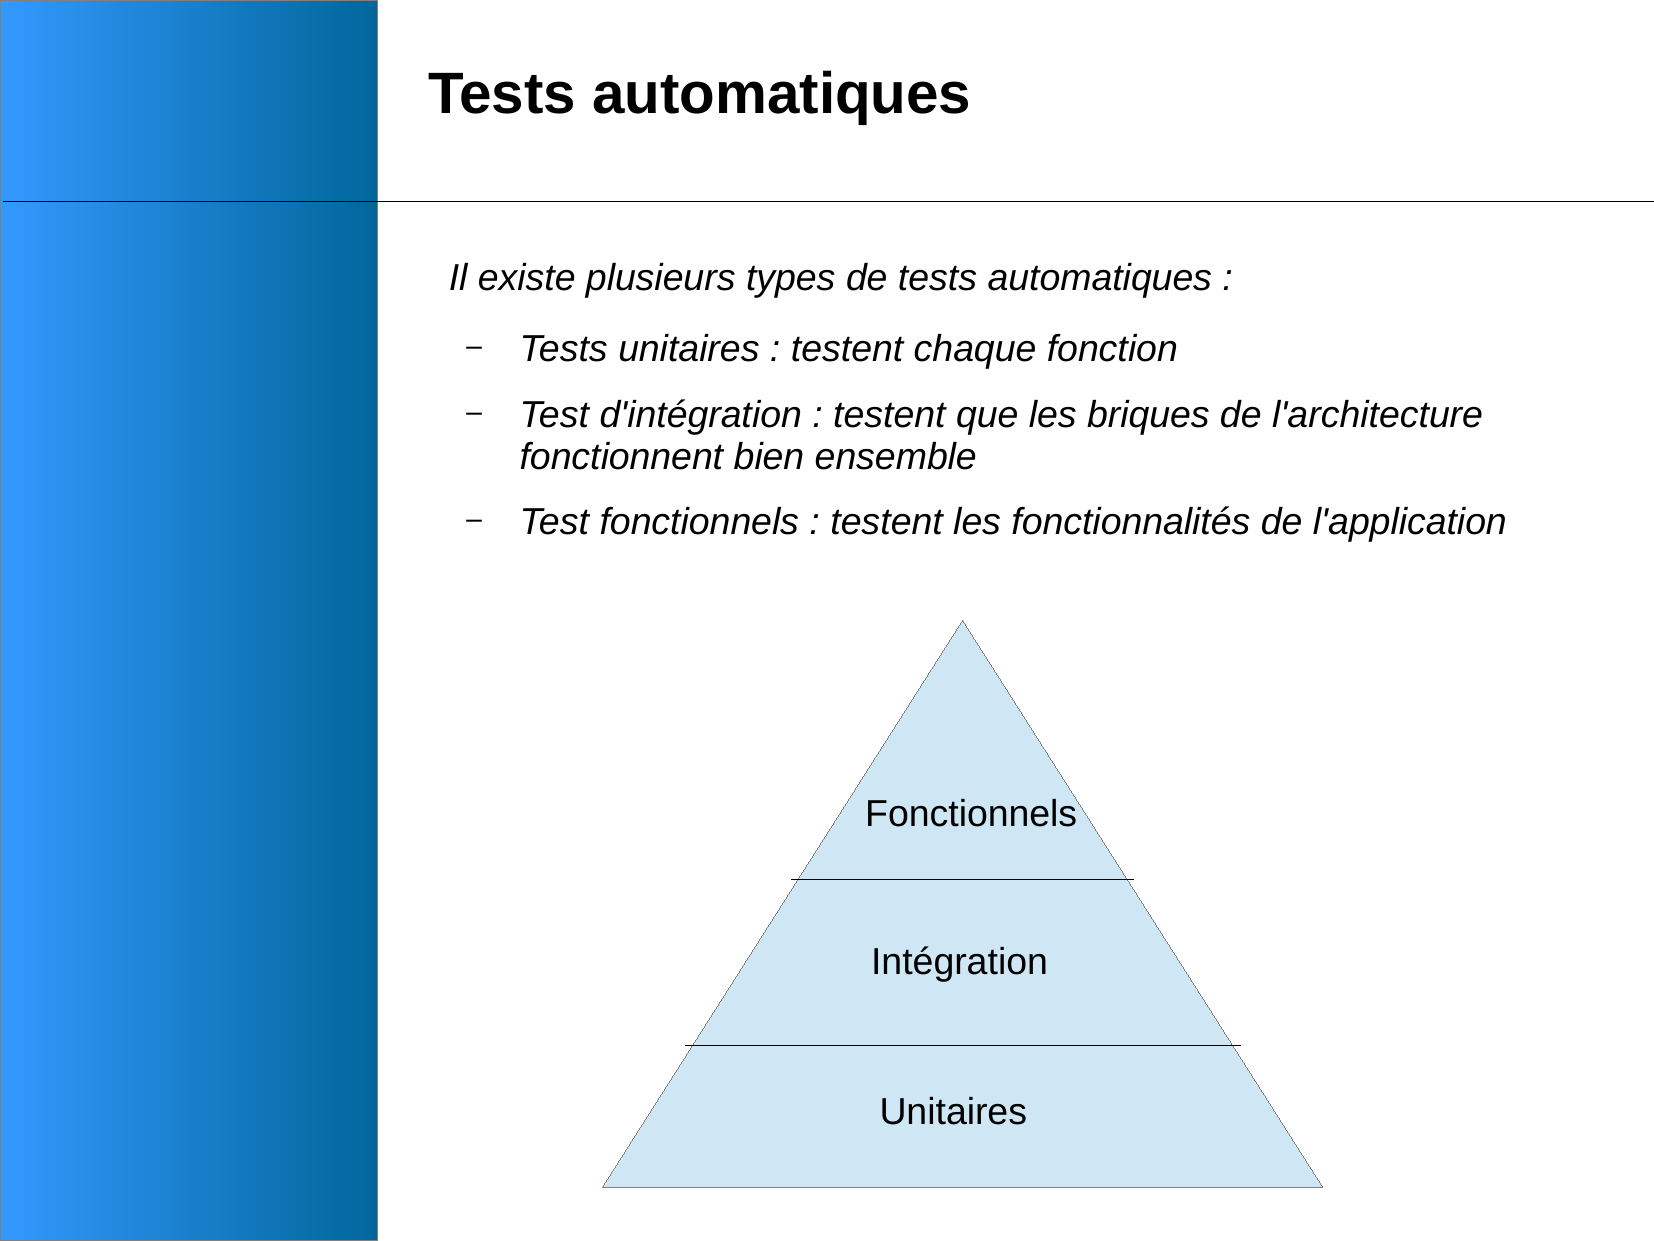

Tests automatiques
# Il existe plusieurs types de tests automatiques :
Tests unitaires : testent chaque fonction
Test d'intégration : testent que les briques de l'architecture fonctionnent bien ensemble
Test fonctionnels : testent les fonctionnalités de l'application
Fonctionnels
Intégration
Unitaires